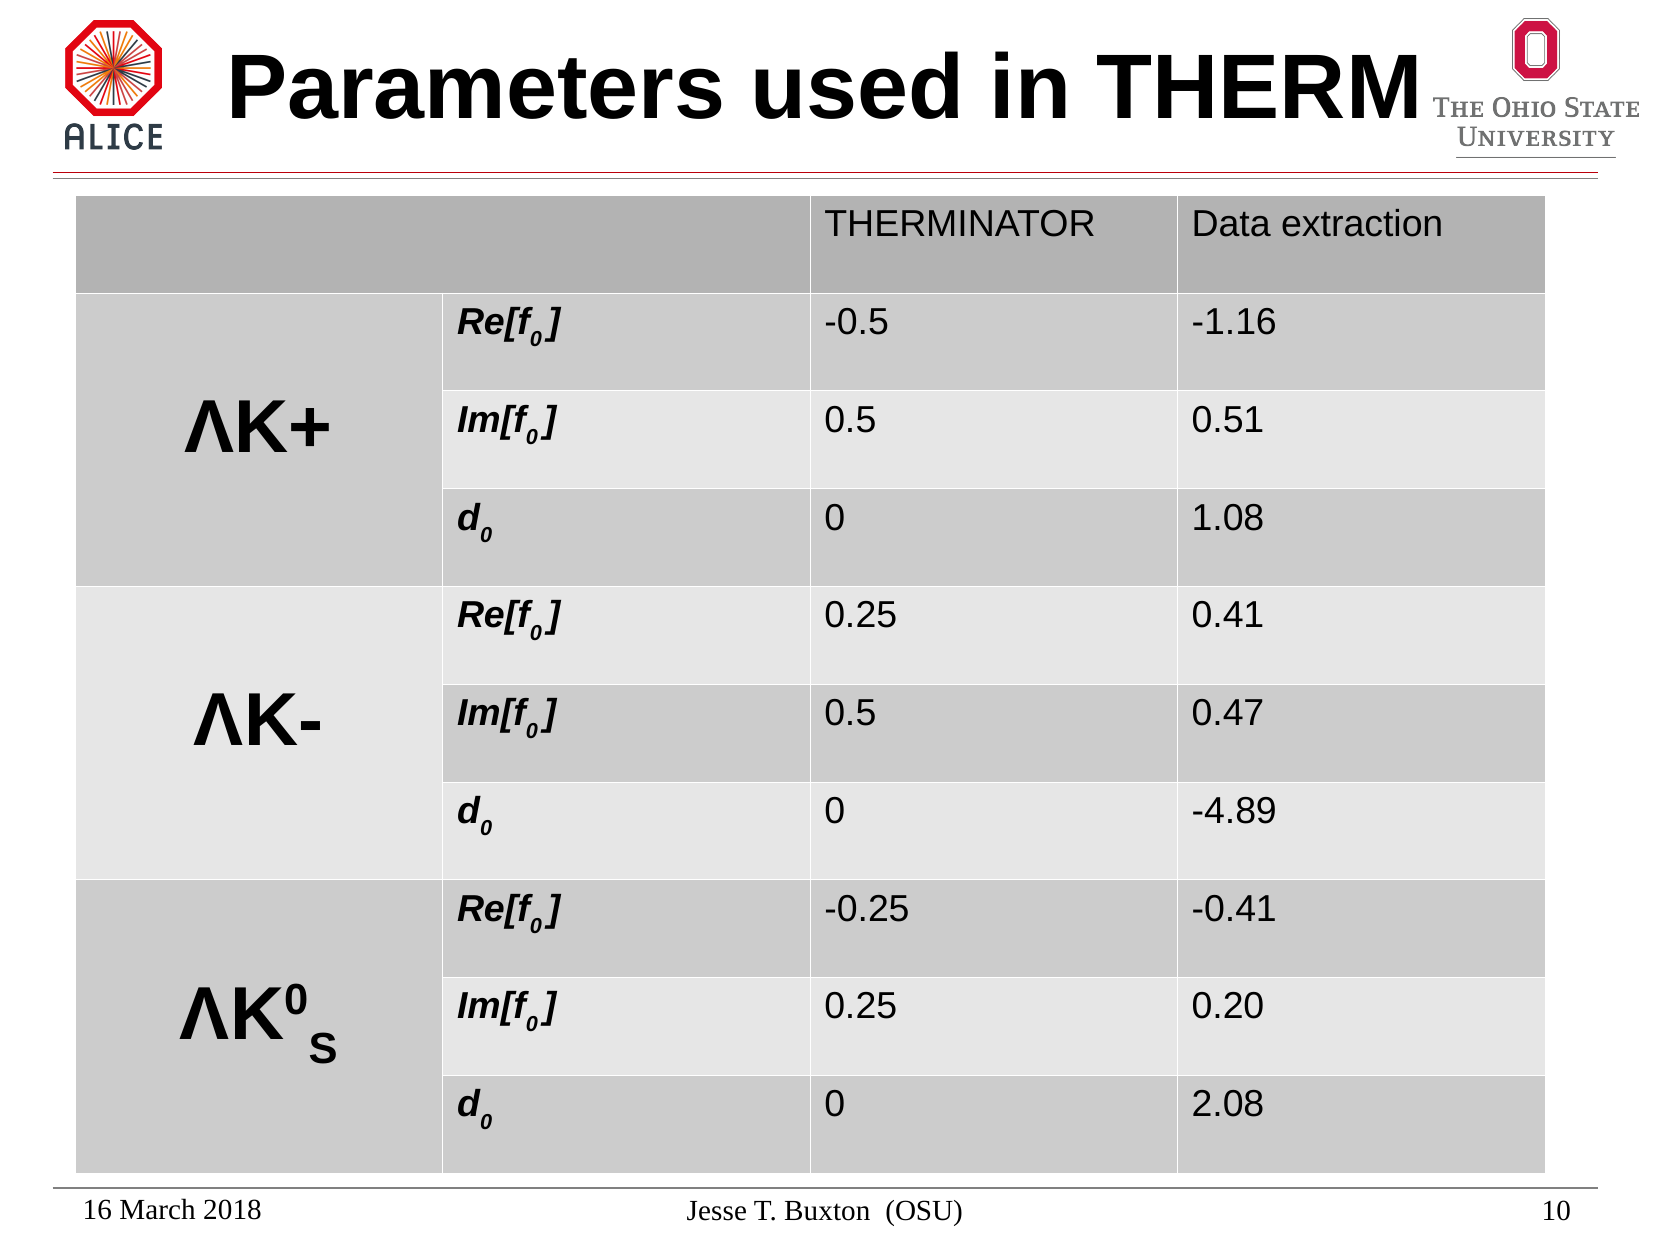

# Parameters used in THERM
| | | THERMINATOR | Data extraction |
| --- | --- | --- | --- |
| ΛK+ | Re[f0 ] | -0.5 | -1.16 |
| | Im[f0 ] | 0.5 | 0.51 |
| | d0 | 0 | 1.08 |
| ΛK- | Re[f0 ] | 0.25 | 0.41 |
| | Im[f0 ] | 0.5 | 0.47 |
| | d0 | 0 | -4.89 |
| ΛK0S | Re[f0 ] | -0.25 | -0.41 |
| | Im[f0 ] | 0.25 | 0.20 |
| | d0 | 0 | 2.08 |
16 March 2018
Jesse T. Buxton (OSU)
10